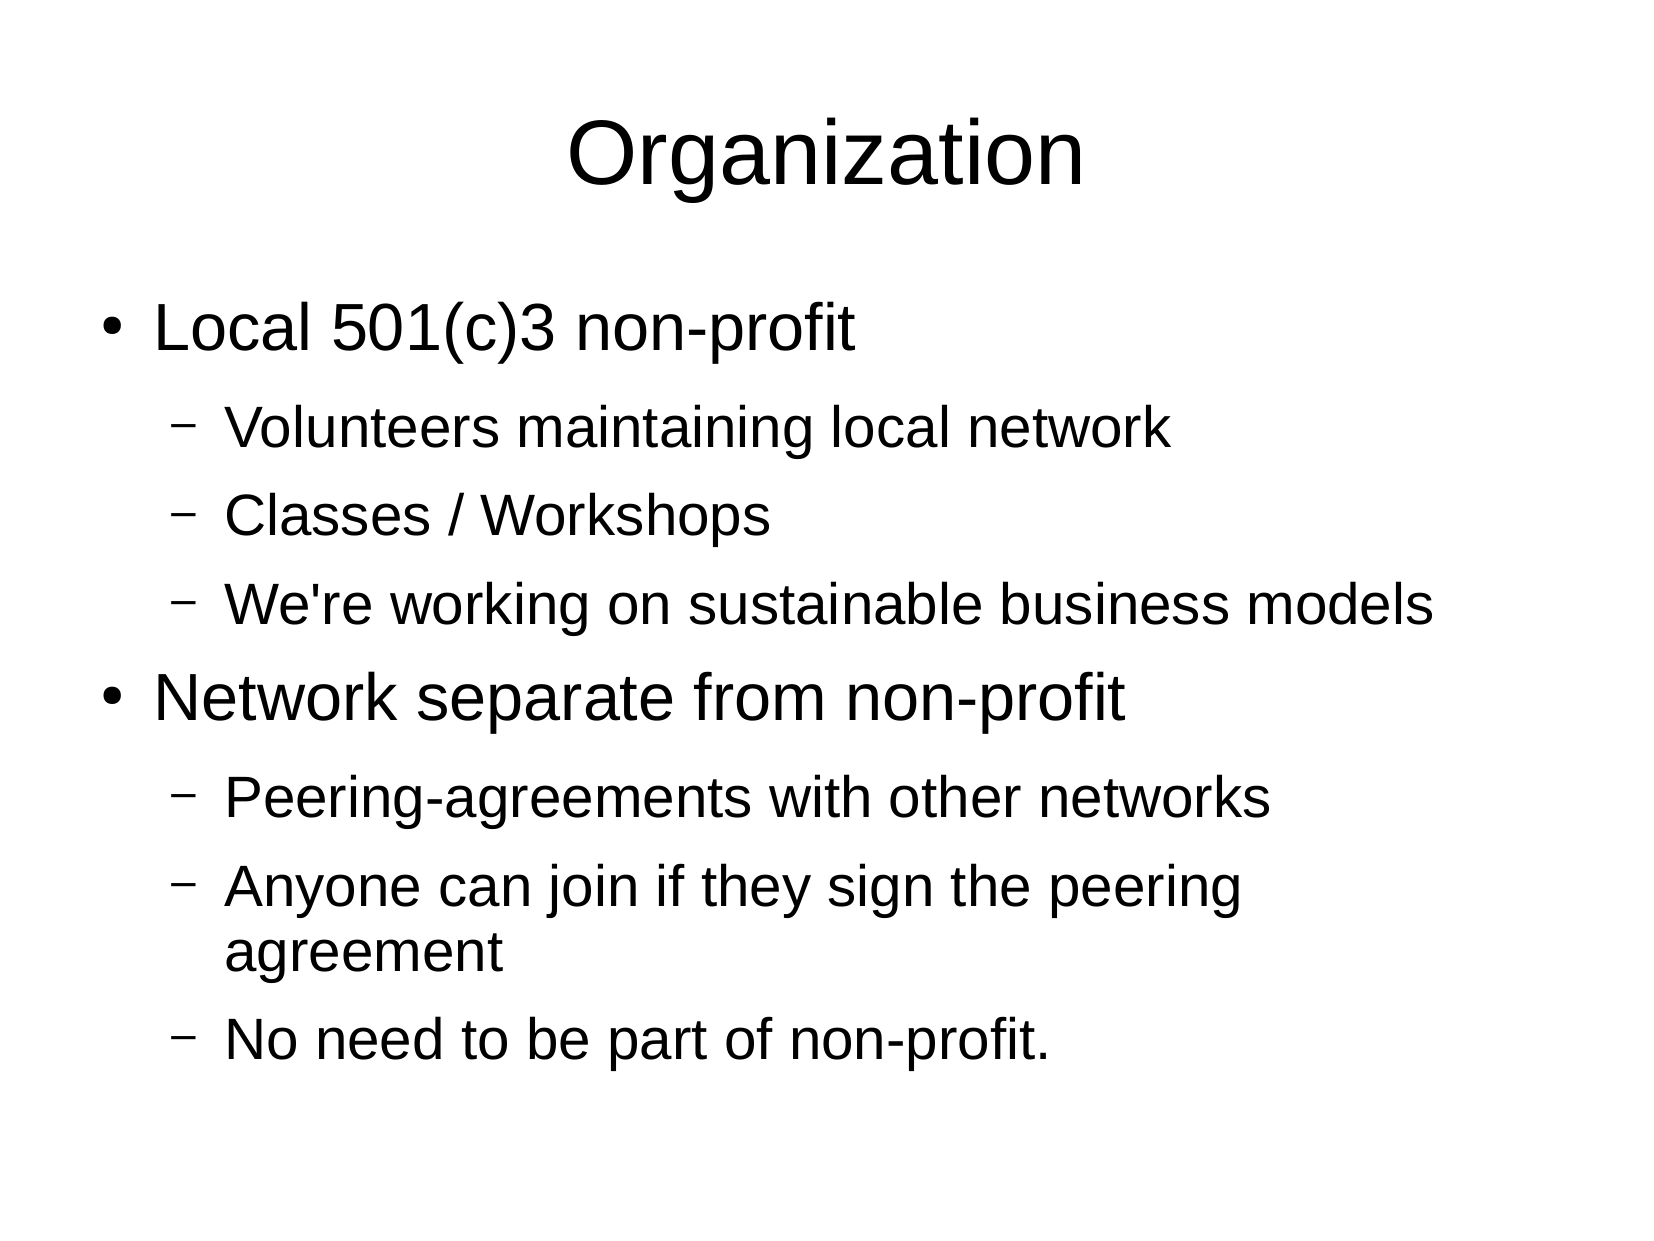

# Organization
Local 501(c)3 non-profit
Volunteers maintaining local network
Classes / Workshops
We're working on sustainable business models
Network separate from non-profit
Peering-agreements with other networks
Anyone can join if they sign the peering agreement
No need to be part of non-profit.